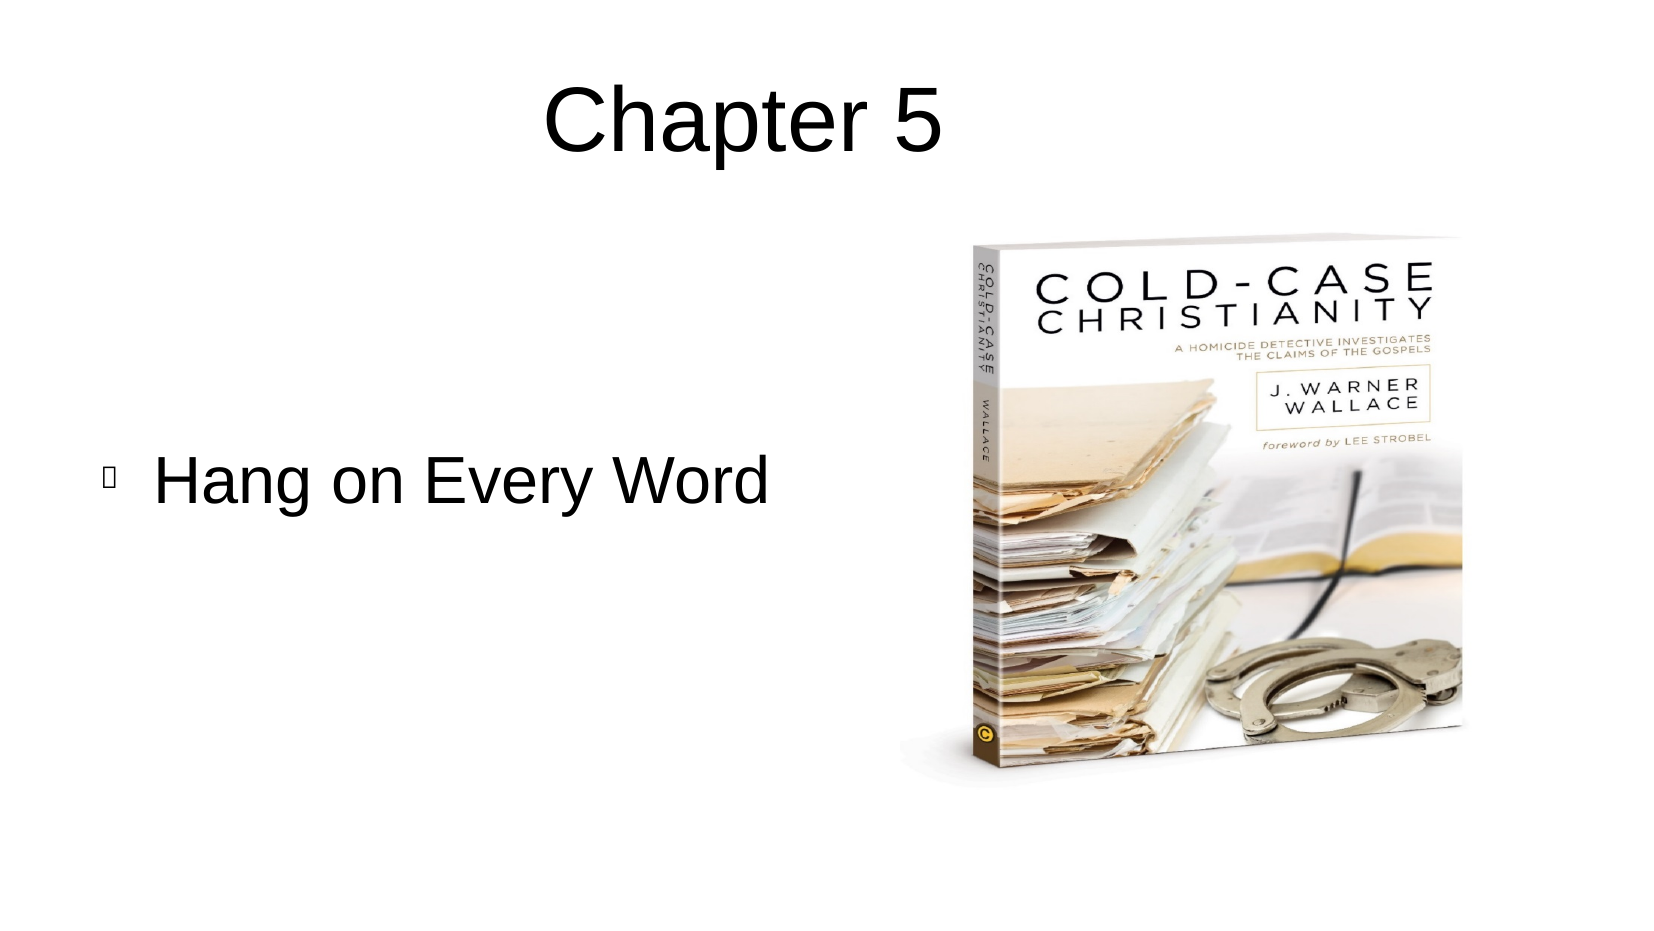

# Chapter 5
Hang on Every Word